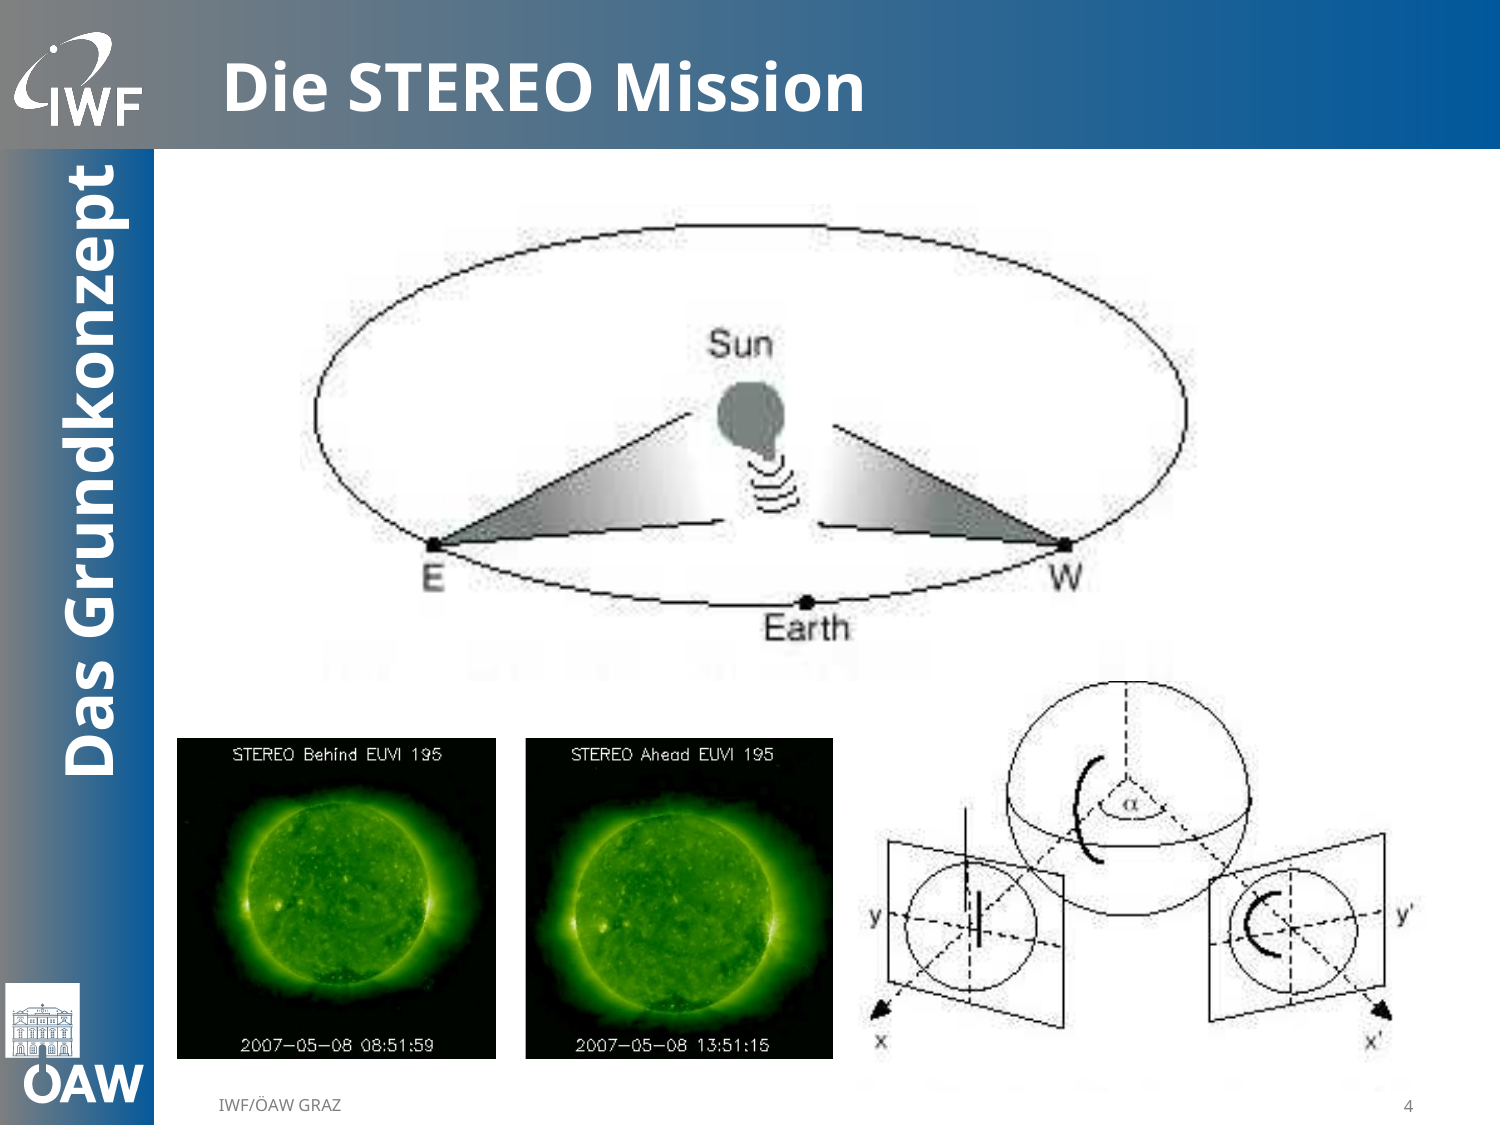

# Die STEREO Mission
Das Grundkonzept
IWF/ÖAW GRAZ
4